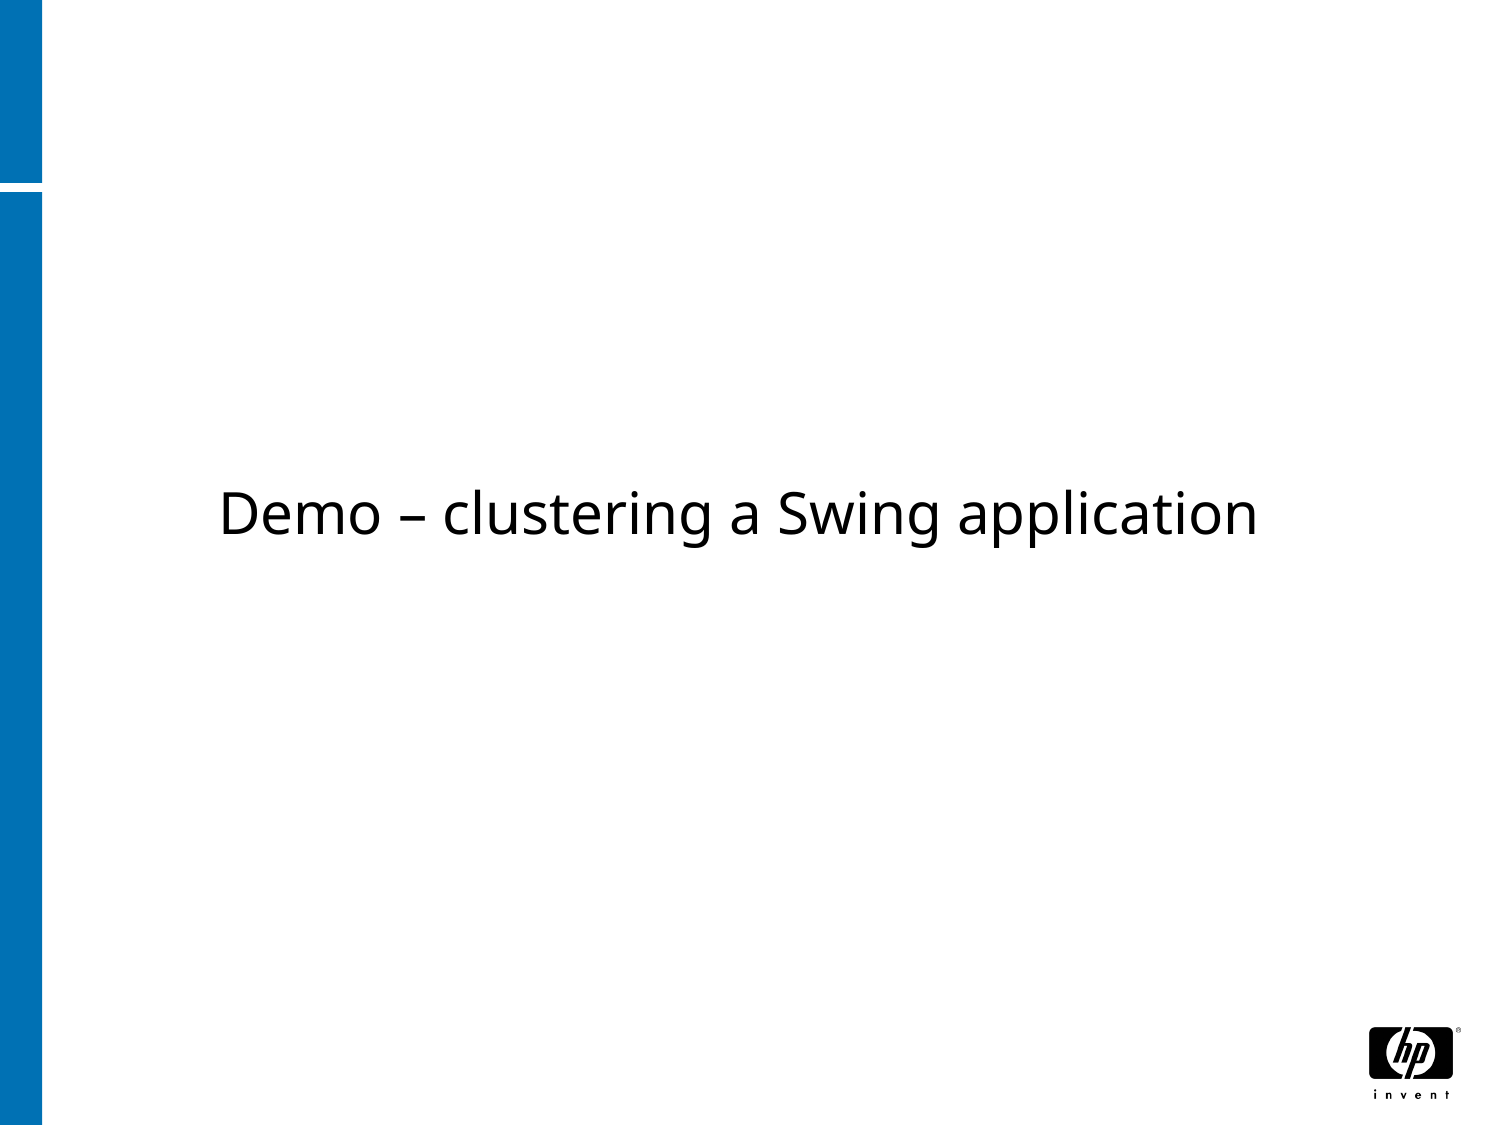

# Demo – clustering a Swing application